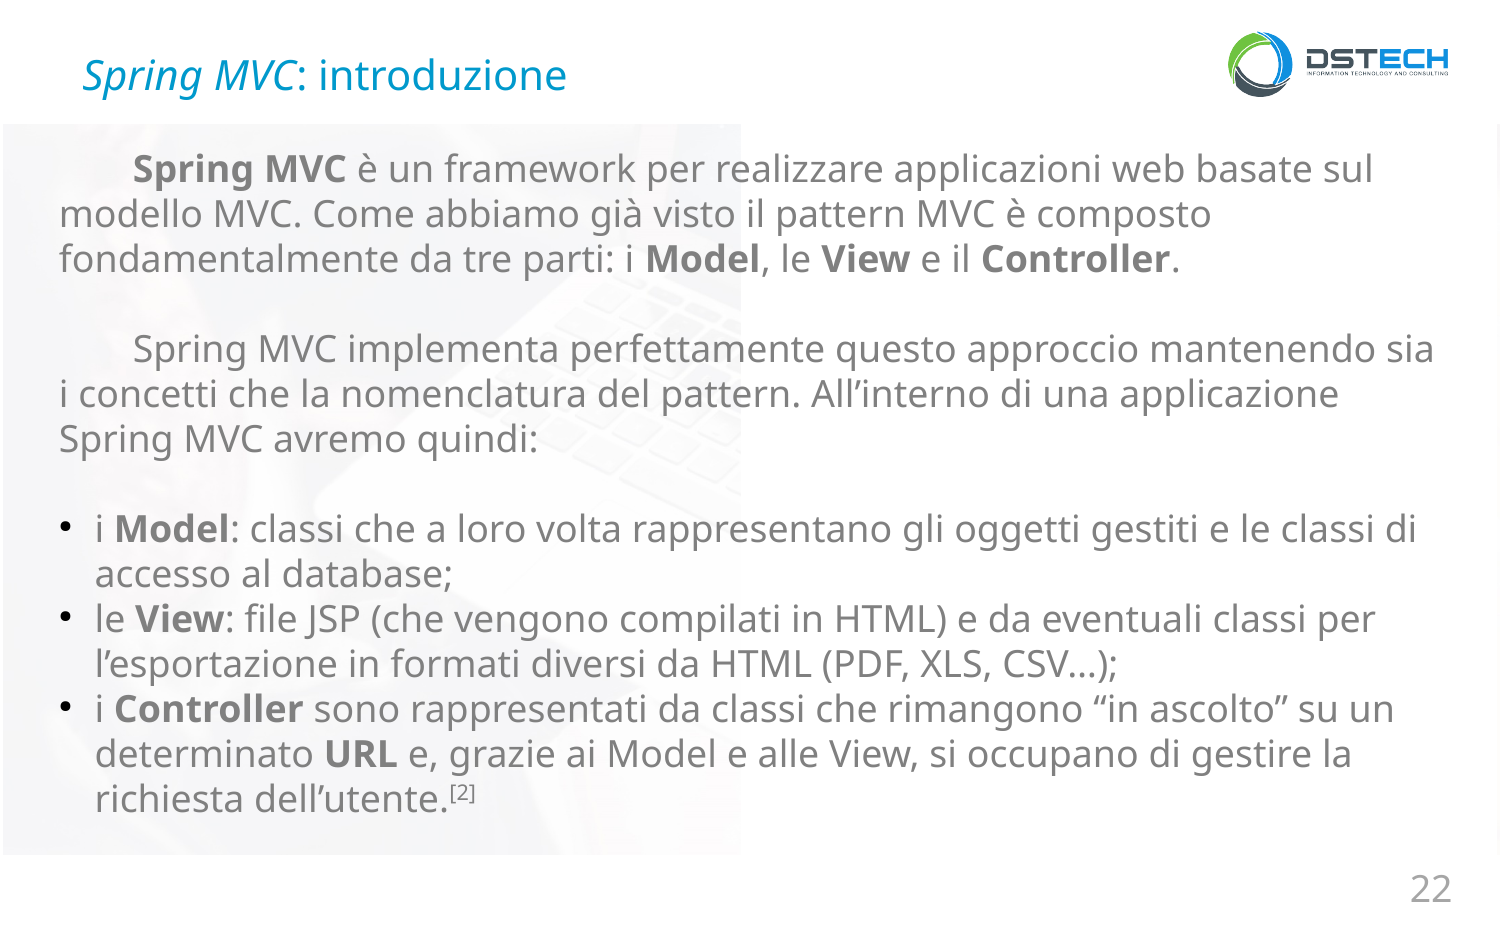

Spring MVC: introduzione
	Spring MVC è un framework per realizzare applicazioni web basate sul modello MVC. Come abbiamo già visto il pattern MVC è composto fondamentalmente da tre parti: i Model, le View e il Controller.
	Spring MVC implementa perfettamente questo approccio mantenendo sia i concetti che la nomenclatura del pattern. All’interno di una applicazione Spring MVC avremo quindi:
i Model: classi che a loro volta rappresentano gli oggetti gestiti e le classi di accesso al database;
le View: file JSP (che vengono compilati in HTML) e da eventuali classi per l’esportazione in formati diversi da HTML (PDF, XLS, CSV…);
i Controller sono rappresentati da classi che rimangono “in ascolto” su un determinato URL e, grazie ai Model e alle View, si occupano di gestire la richiesta dell’utente.[2]
22